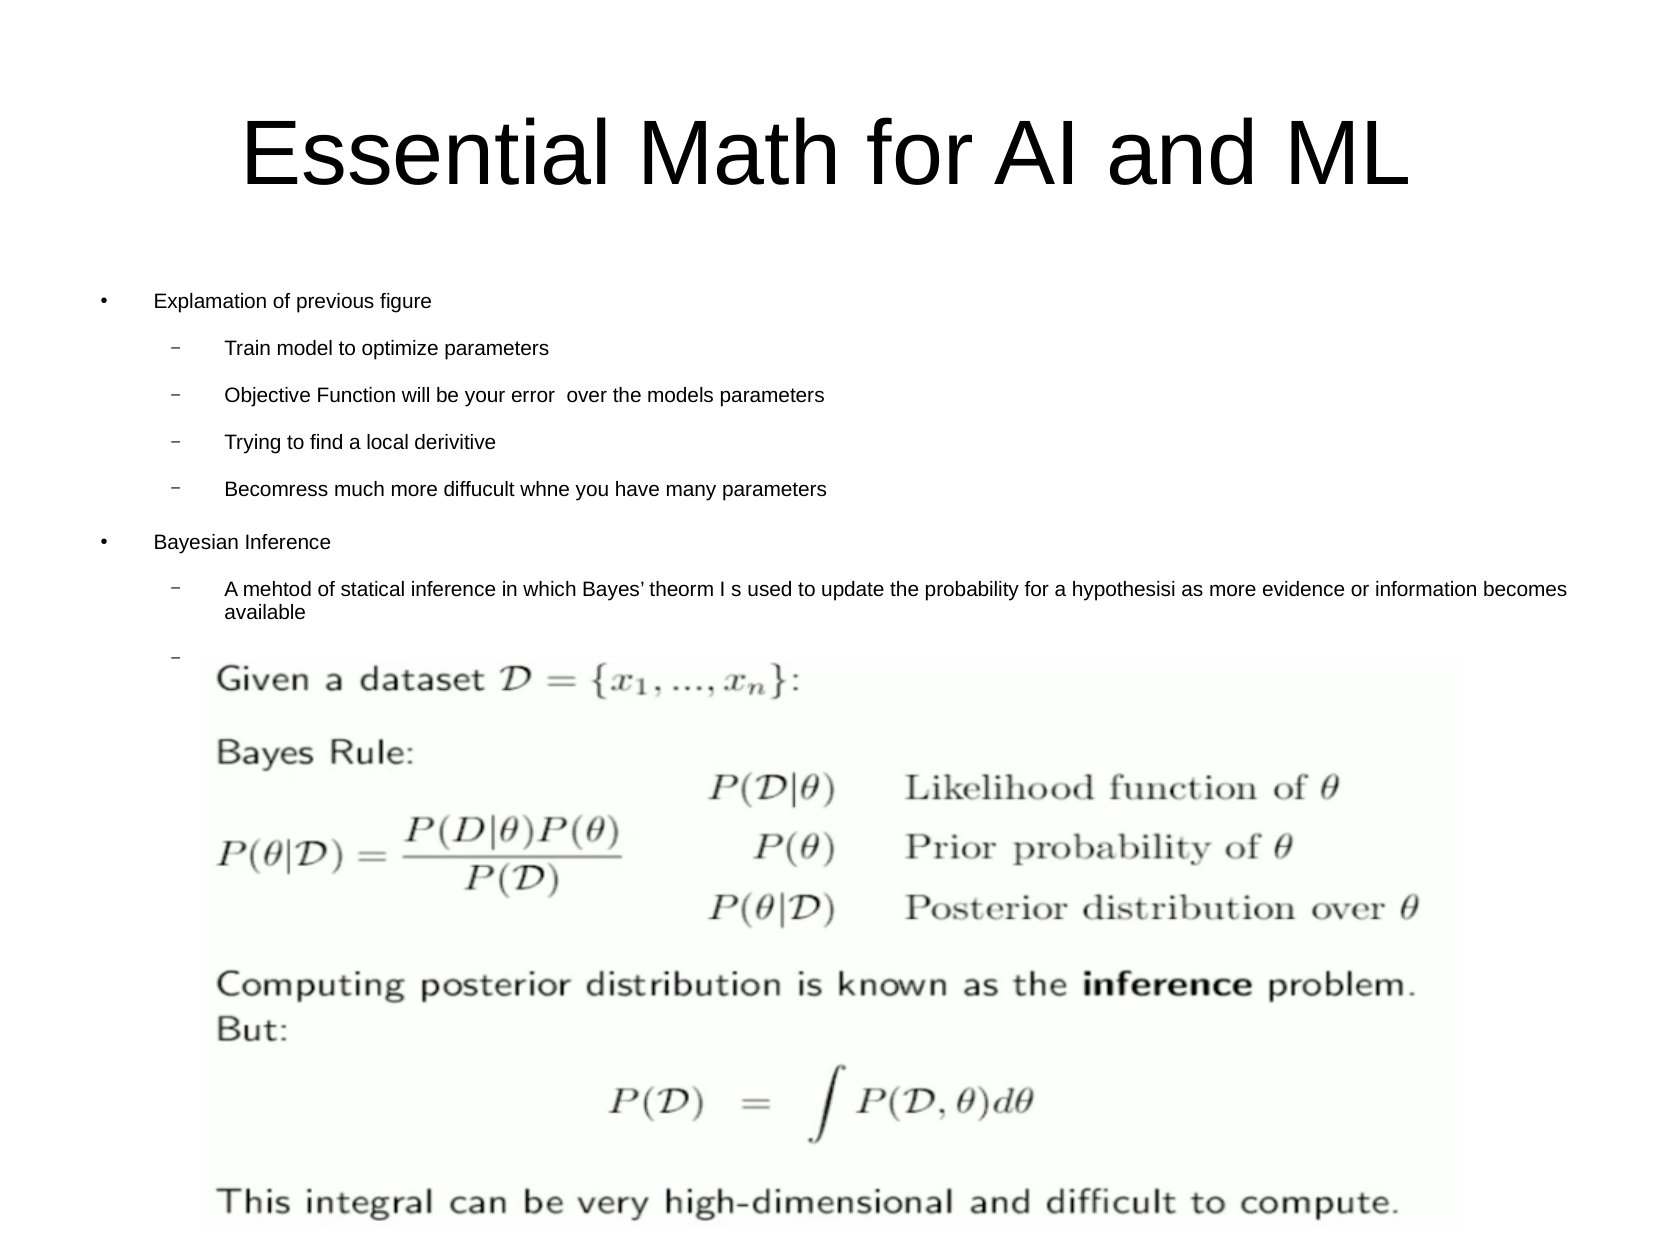

# Essential Math for AI and ML
Explamation of previous figure
Train model to optimize parameters
Objective Function will be your error over the models parameters
Trying to find a local derivitive
Becomress much more diffucult whne you have many parameters
Bayesian Inference
A mehtod of statical inference in which Bayes’ theorm I s used to update the probability for a hypothesisi as more evidence or information becomes available